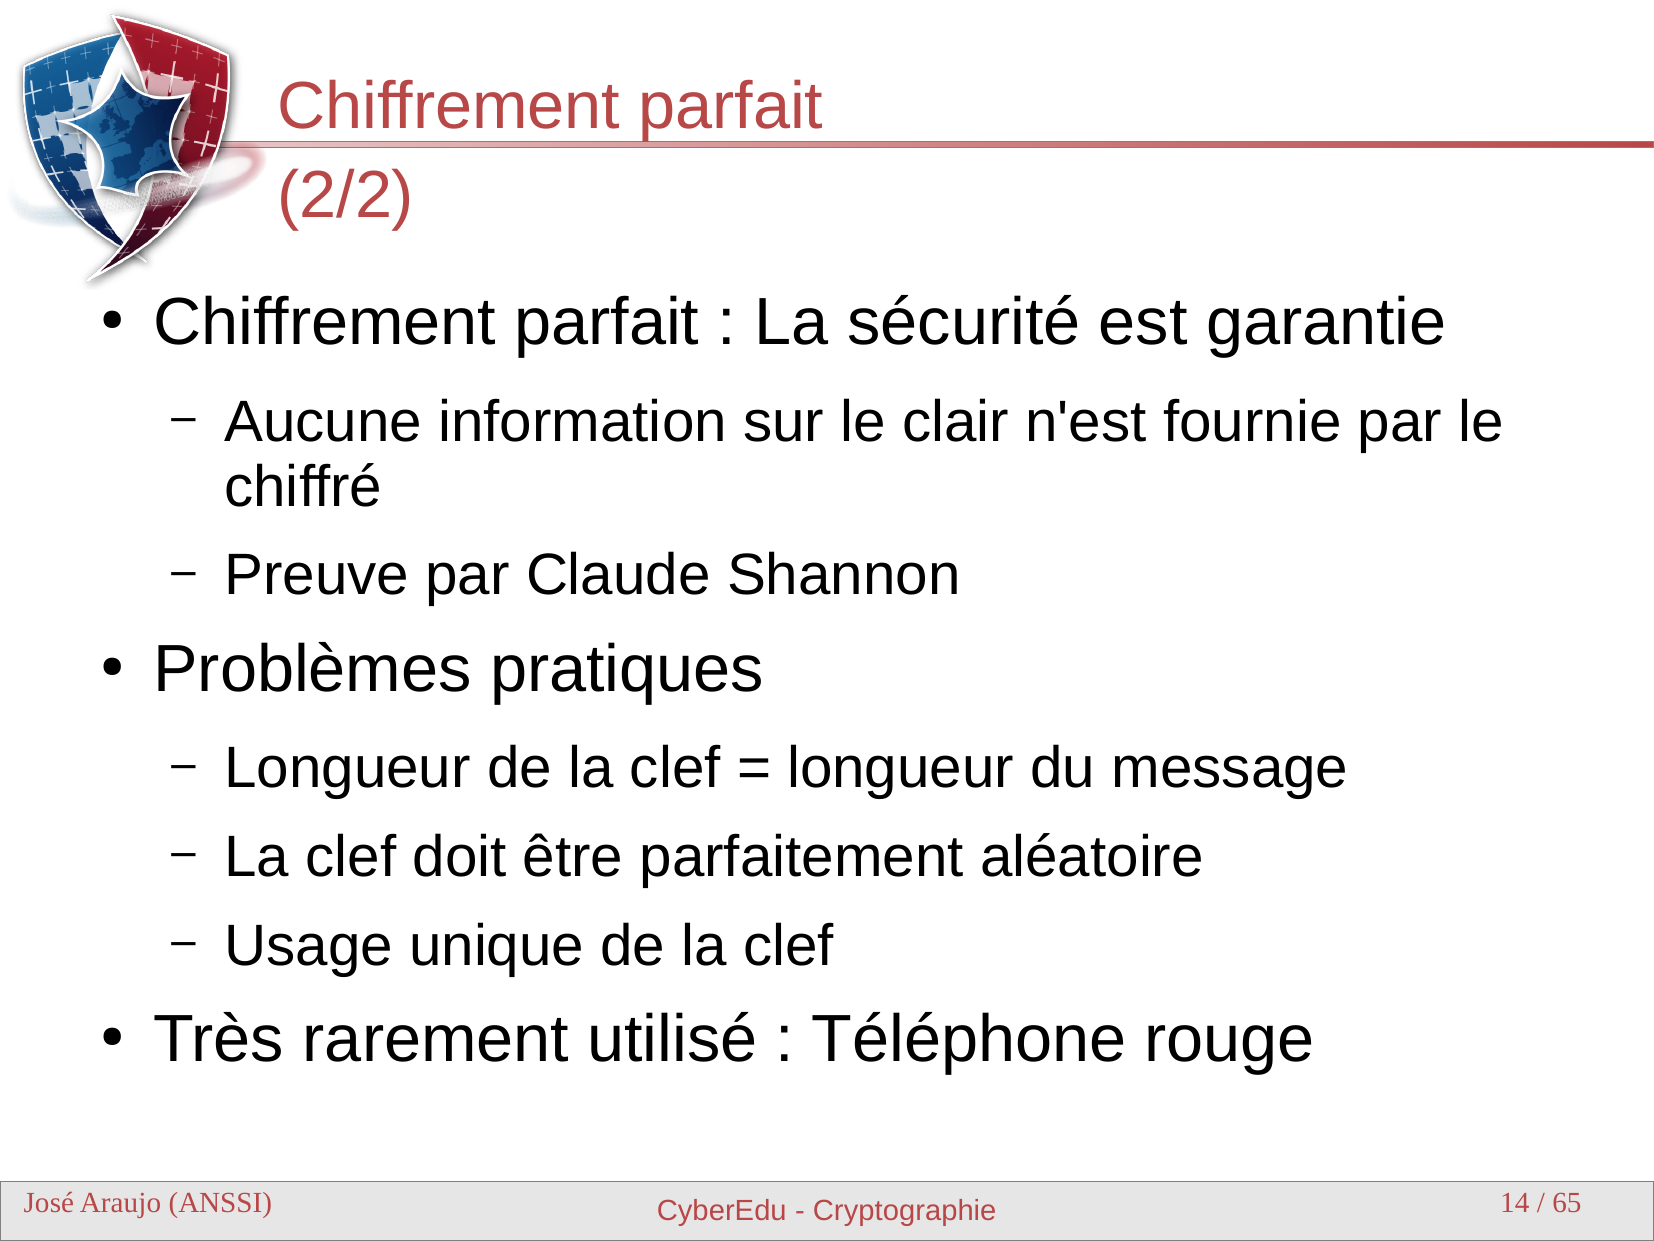

# Chiffrement parfait (2/2)
Chiffrement parfait : La sécurité est garantie
Aucune information sur le clair n'est fournie par le chiffré
Preuve par Claude Shannon
Problèmes pratiques
Longueur de la clef = longueur du message
La clef doit être parfaitement aléatoire
Usage unique de la clef
Très rarement utilisé : Téléphone rouge